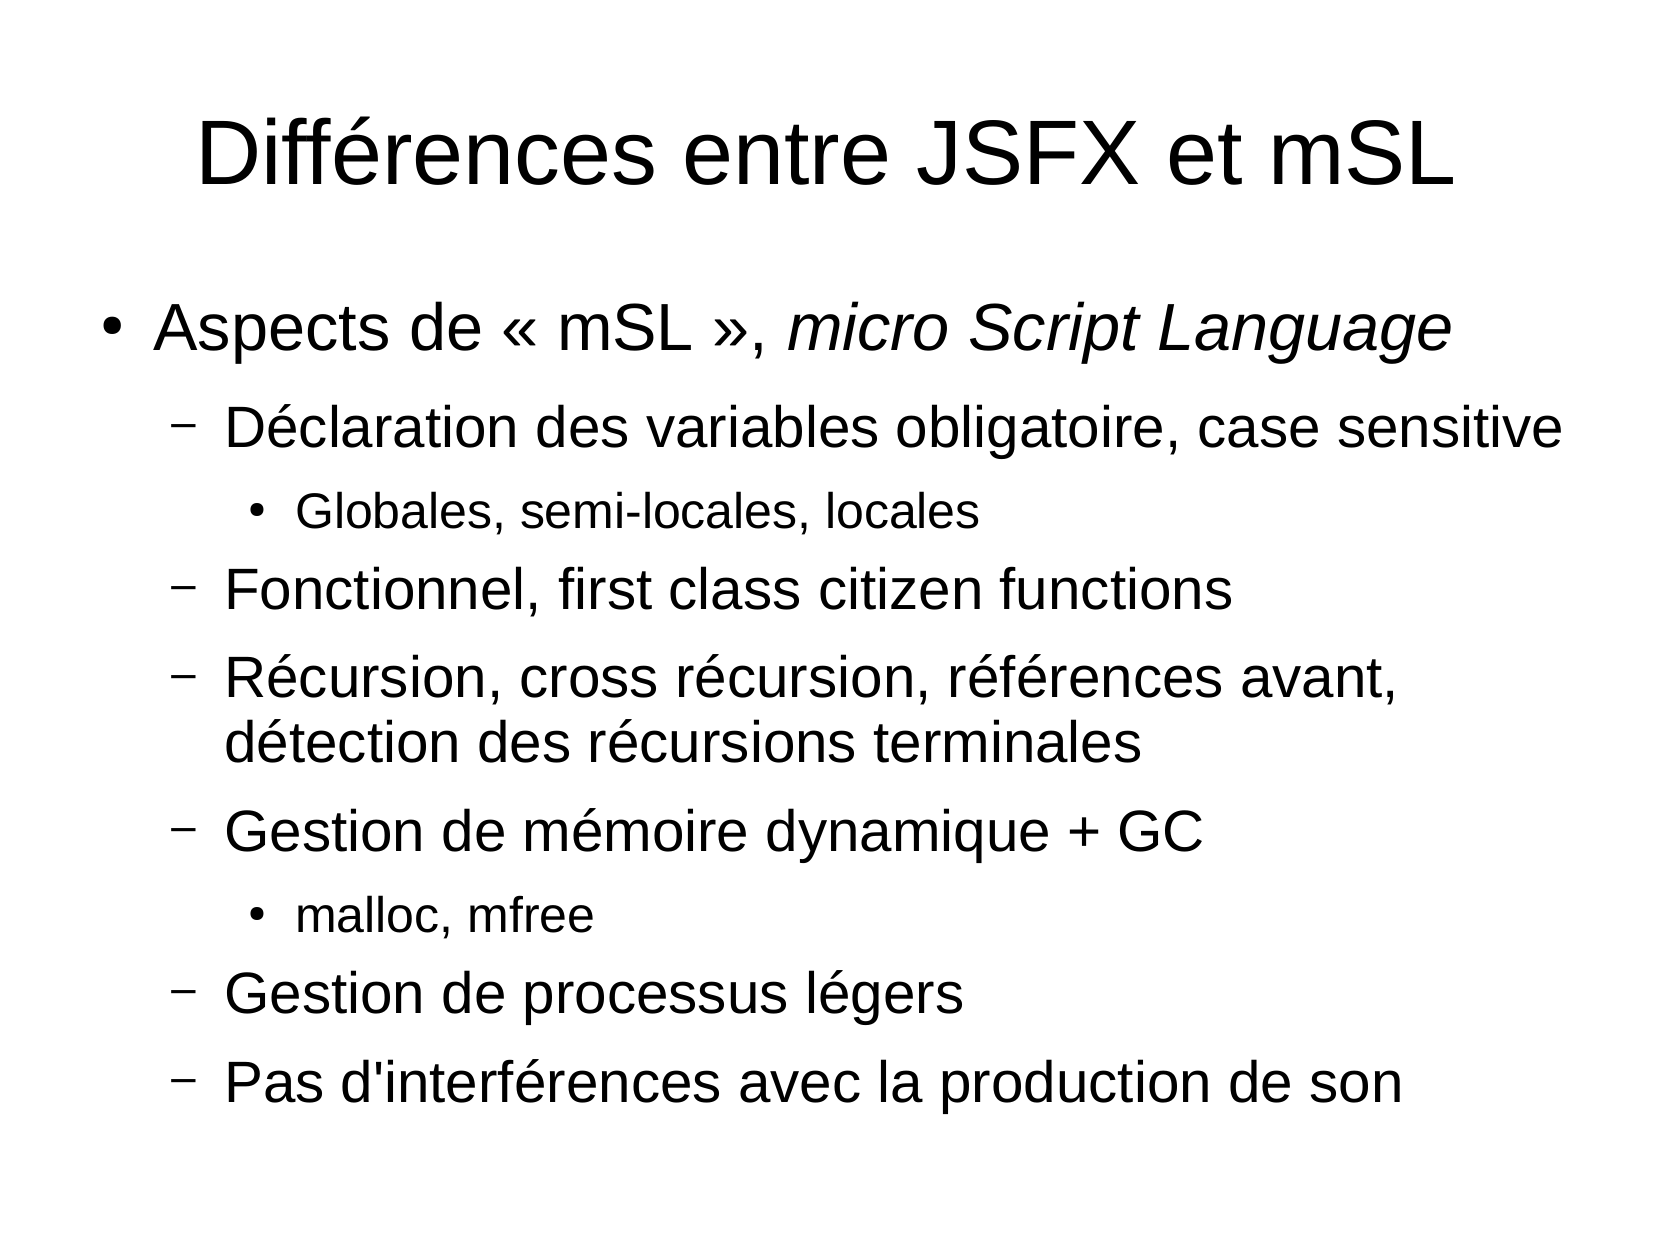

# Différences entre JSFX et mSL
Aspects de « mSL », micro Script Language
Déclaration des variables obligatoire, case sensitive
Globales, semi-locales, locales
Fonctionnel, first class citizen functions
Récursion, cross récursion, références avant, détection des récursions terminales
Gestion de mémoire dynamique + GC
malloc, mfree
Gestion de processus légers
Pas d'interférences avec la production de son